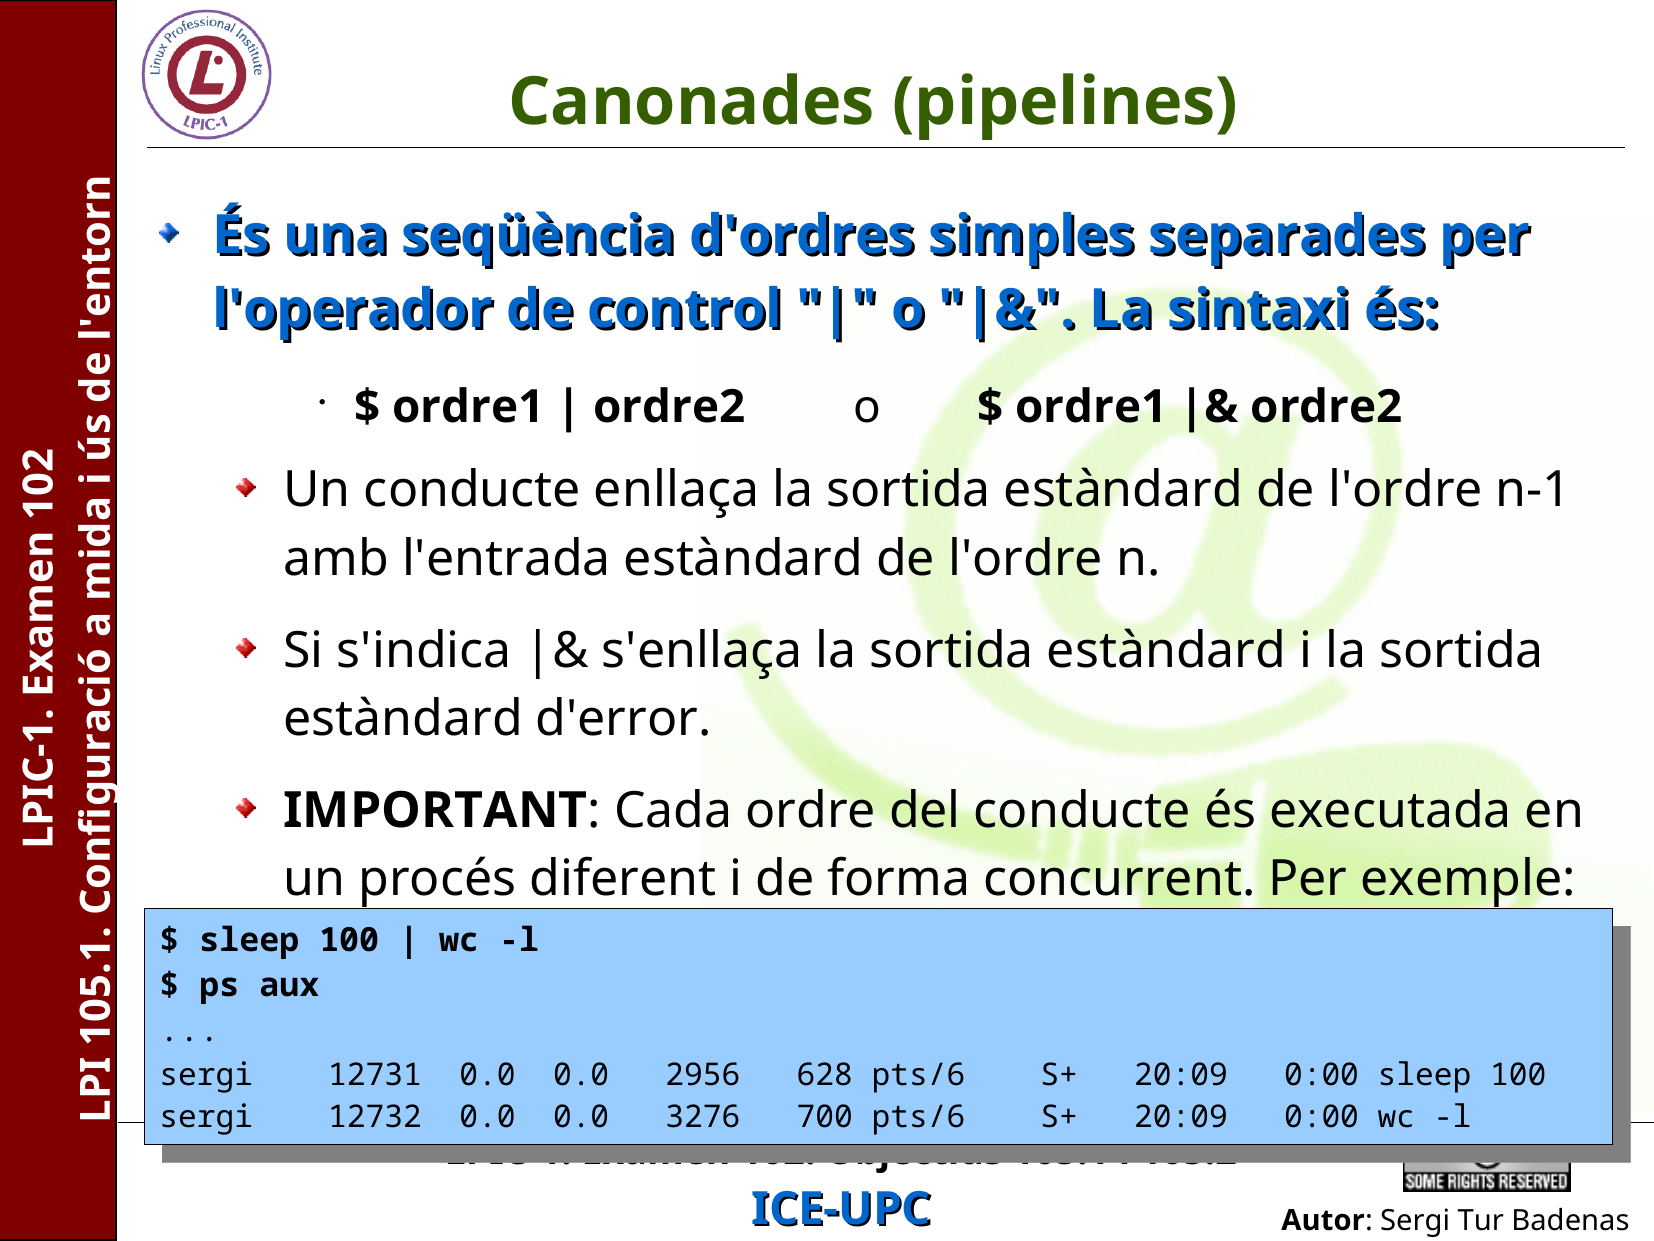

# Canonades (pipelines)
És una seqüència d'ordres simples separades per l'operador de control "|" o "|&". La sintaxi és:
$ ordre1 | ordre2 o $ ordre1 |& ordre2
Un conducte enllaça la sortida estàndard de l'ordre n-1 amb l'entrada estàndard de l'ordre n.
Si s'indica |& s'enllaça la sortida estàndard i la sortida estàndard d'error.
IMPORTANT: Cada ordre del conducte és executada en un procés diferent i de forma concurrent. Per exemple:
$ sleep 100 | wc -l
$ ps aux
...
sergi 12731 0.0 0.0 2956 628 pts/6 S+ 20:09 0:00 sleep 100
sergi 12732 0.0 0.0 3276 700 pts/6 S+ 20:09 0:00 wc -l